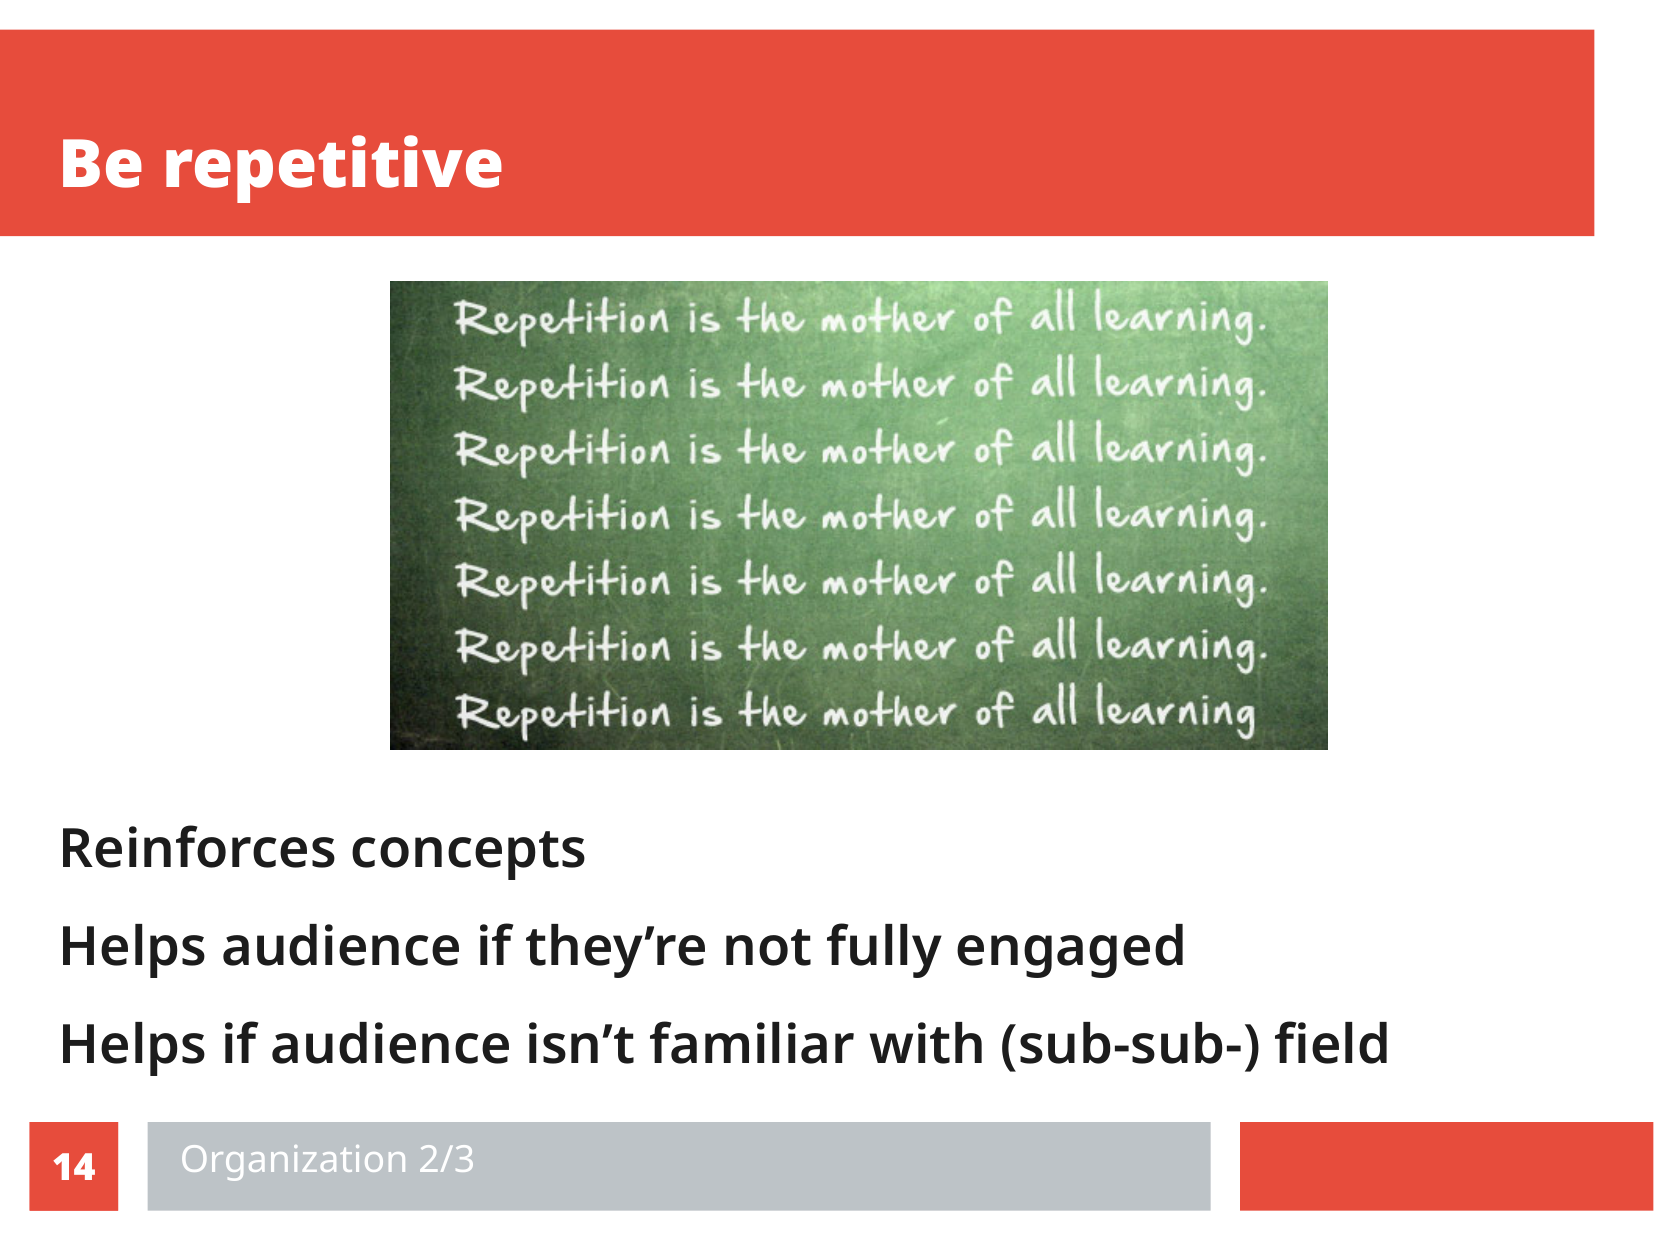

# Be repetitive
Reinforces concepts
Helps audience if they’re not fully engaged
Helps if audience isn’t familiar with (sub-sub-) field
14
Organization 2/3